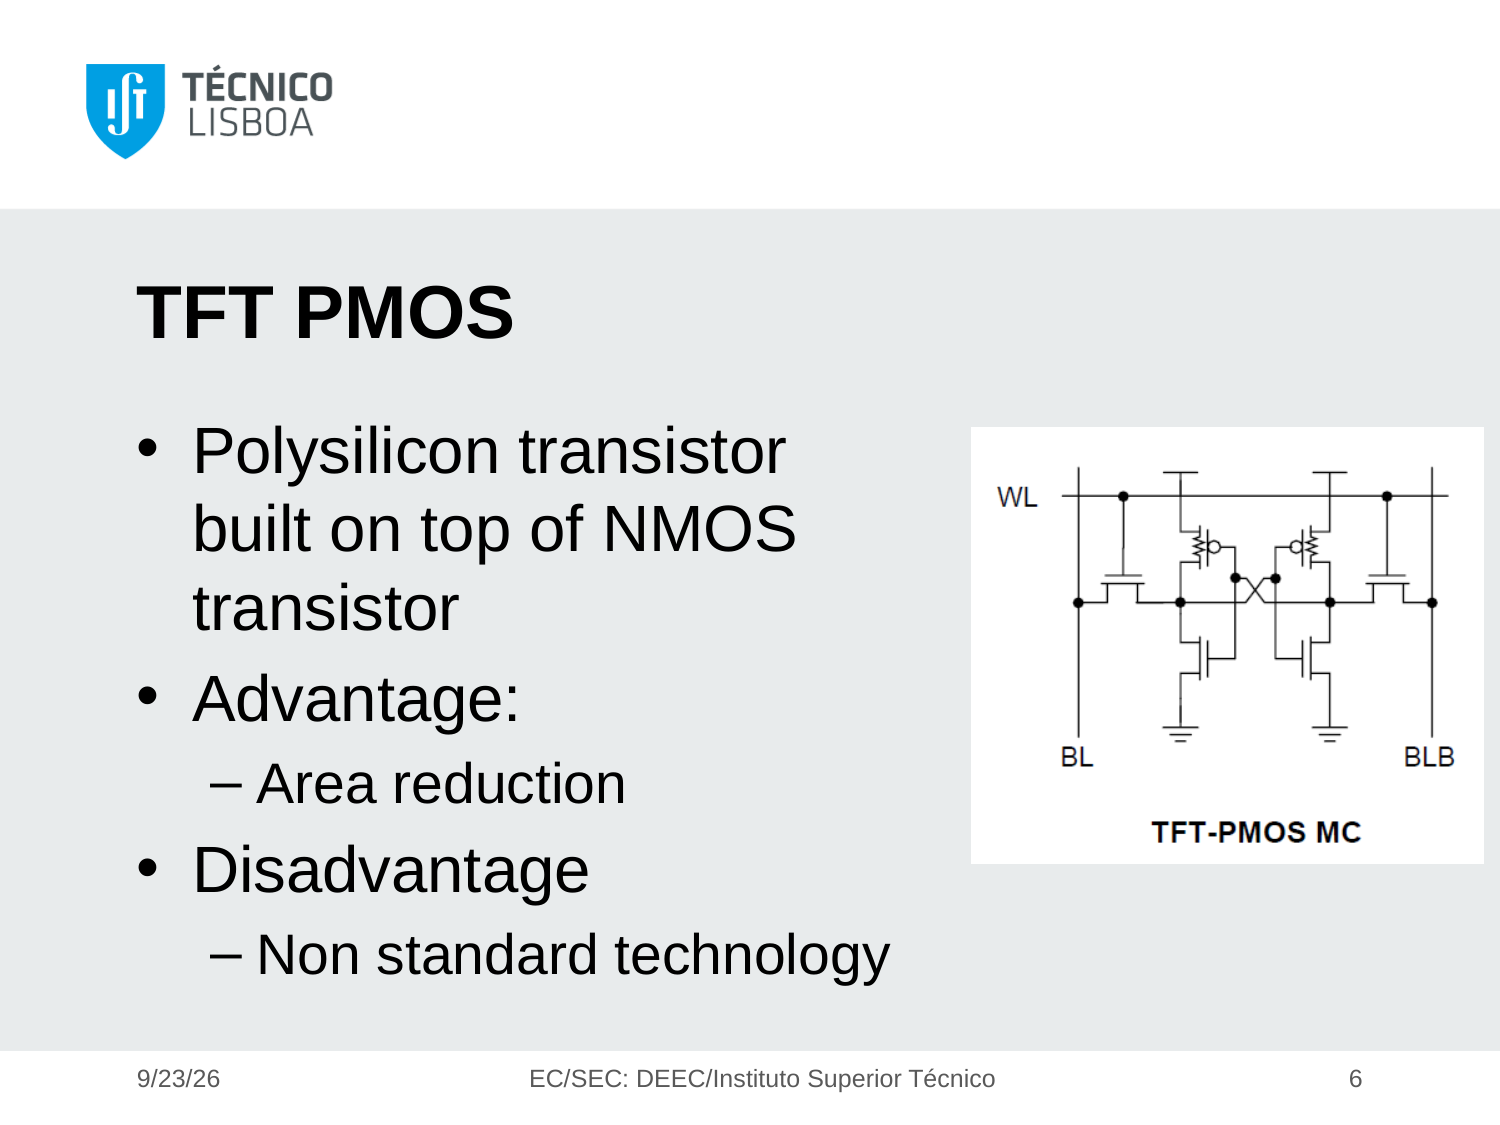

# TFT PMOS
Polysilicon transistor built on top of NMOS transistor
Advantage:
Area reduction
Disadvantage
Non standard technology
EC/SEC: DEEC/Instituto Superior Técnico
6